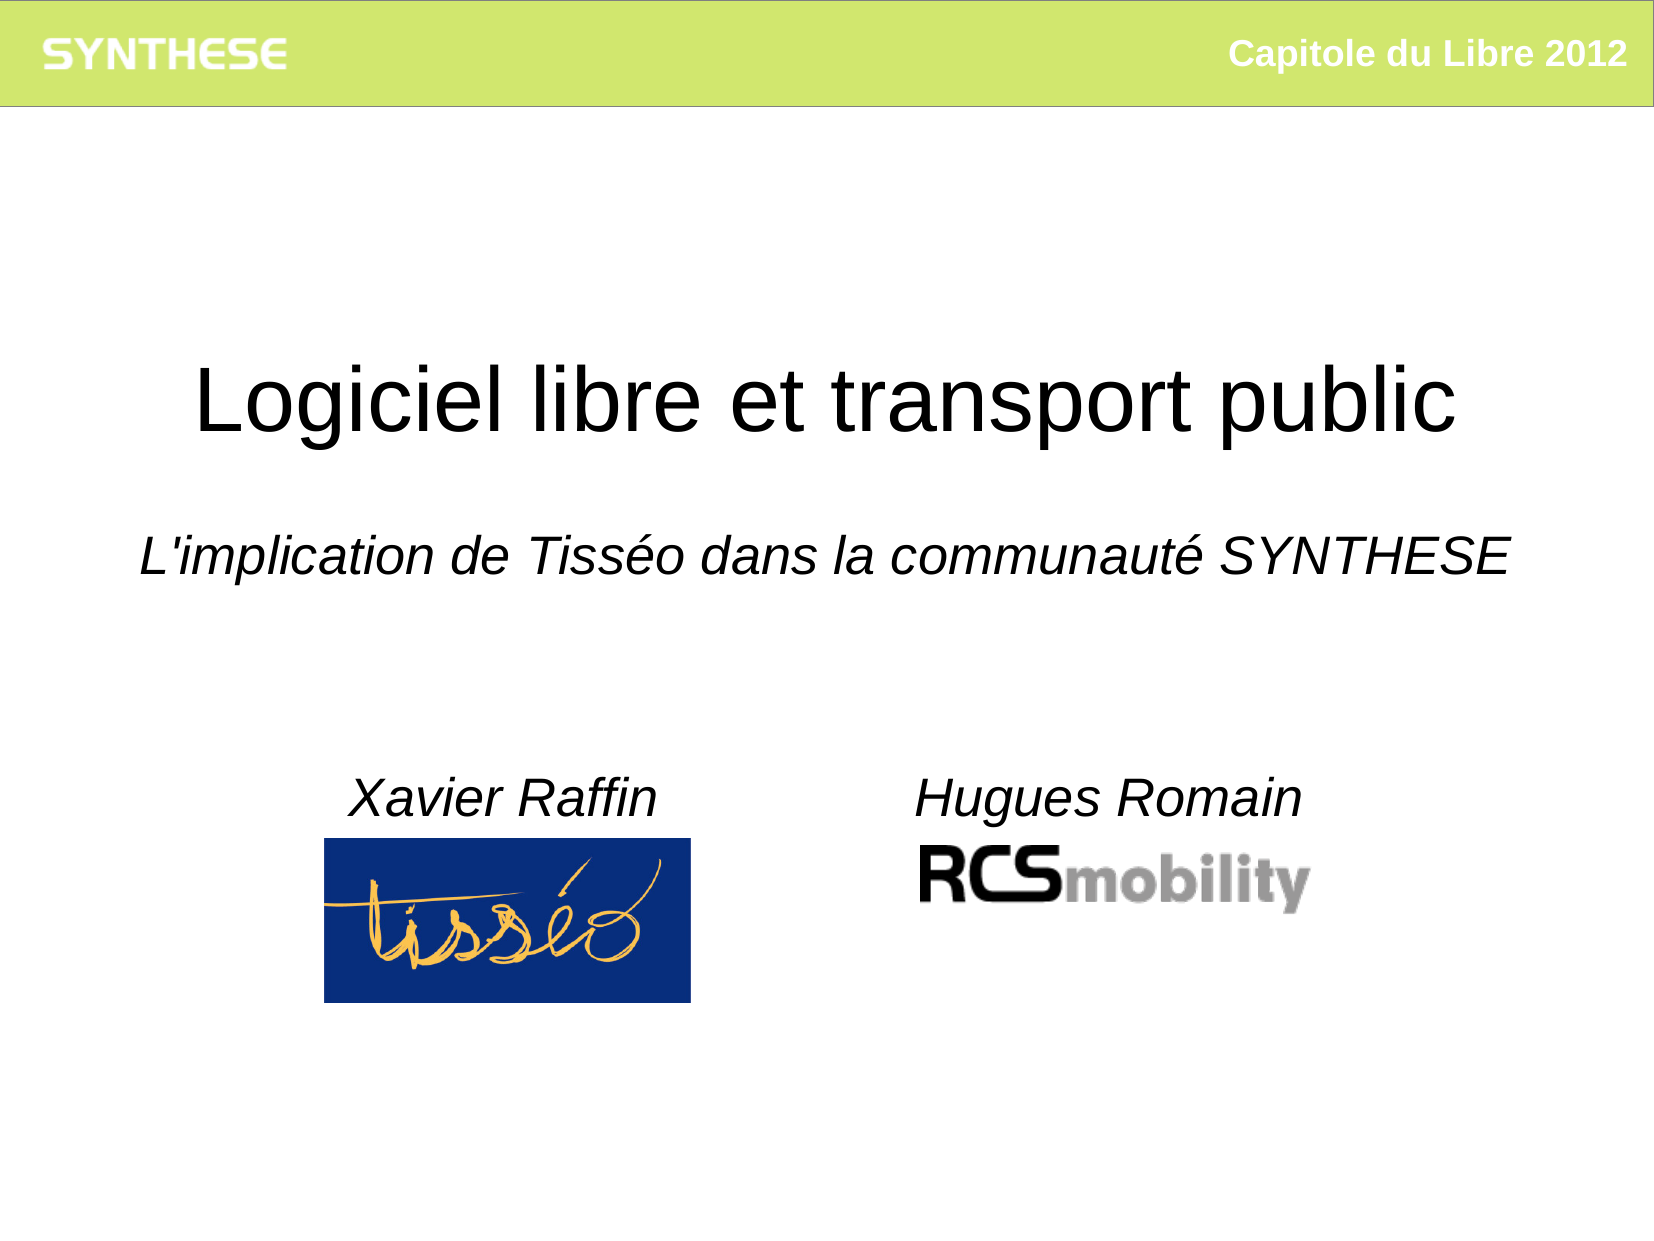

Capitole du Libre 2012
# Logiciel libre et transport public
L'implication de Tisséo dans la communauté SYNTHESE
Xavier Raffin Hugues Romain